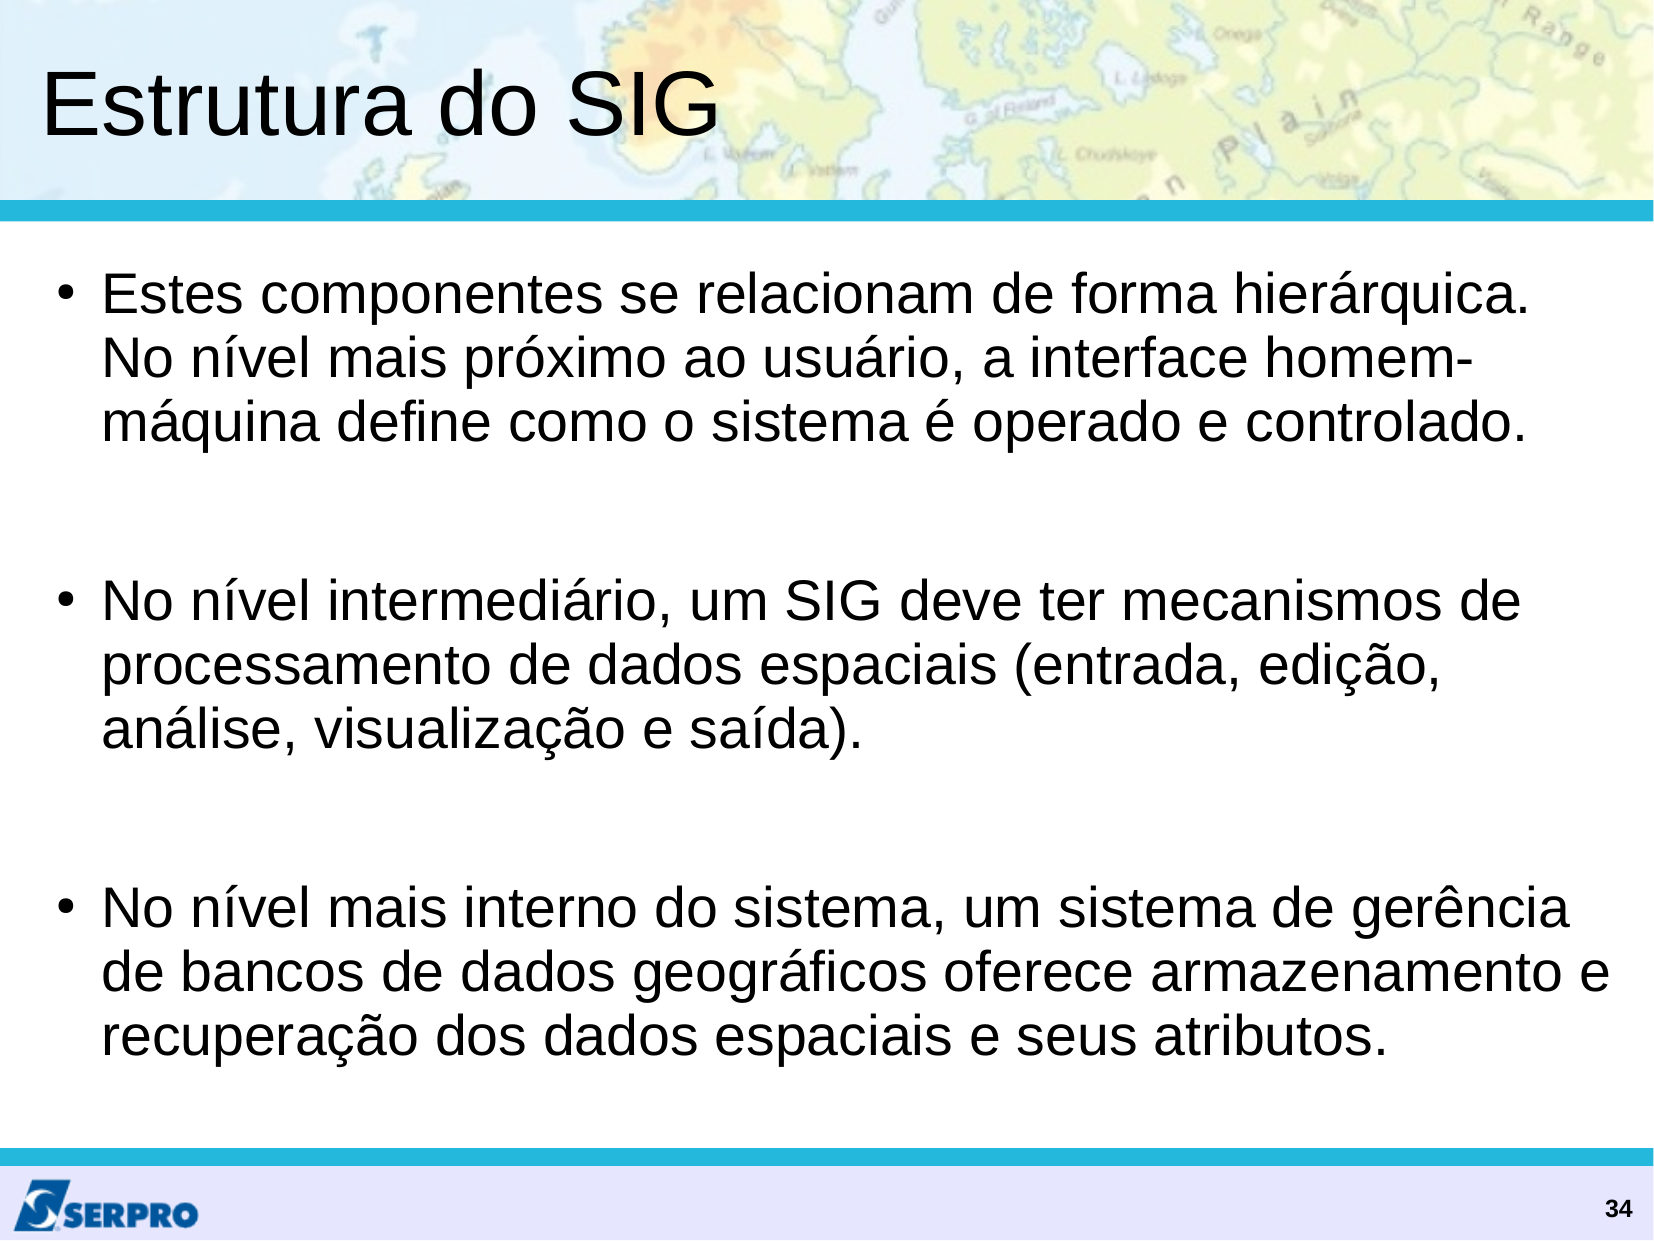

# Estrutura do SIG
Estes componentes se relacionam de forma hierárquica. No nível mais próximo ao usuário, a interface homem-máquina define como o sistema é operado e controlado.
No nível intermediário, um SIG deve ter mecanismos de processamento de dados espaciais (entrada, edição, análise, visualização e saída).
No nível mais interno do sistema, um sistema de gerência de bancos de dados geográficos oferece armazenamento e recuperação dos dados espaciais e seus atributos.
34